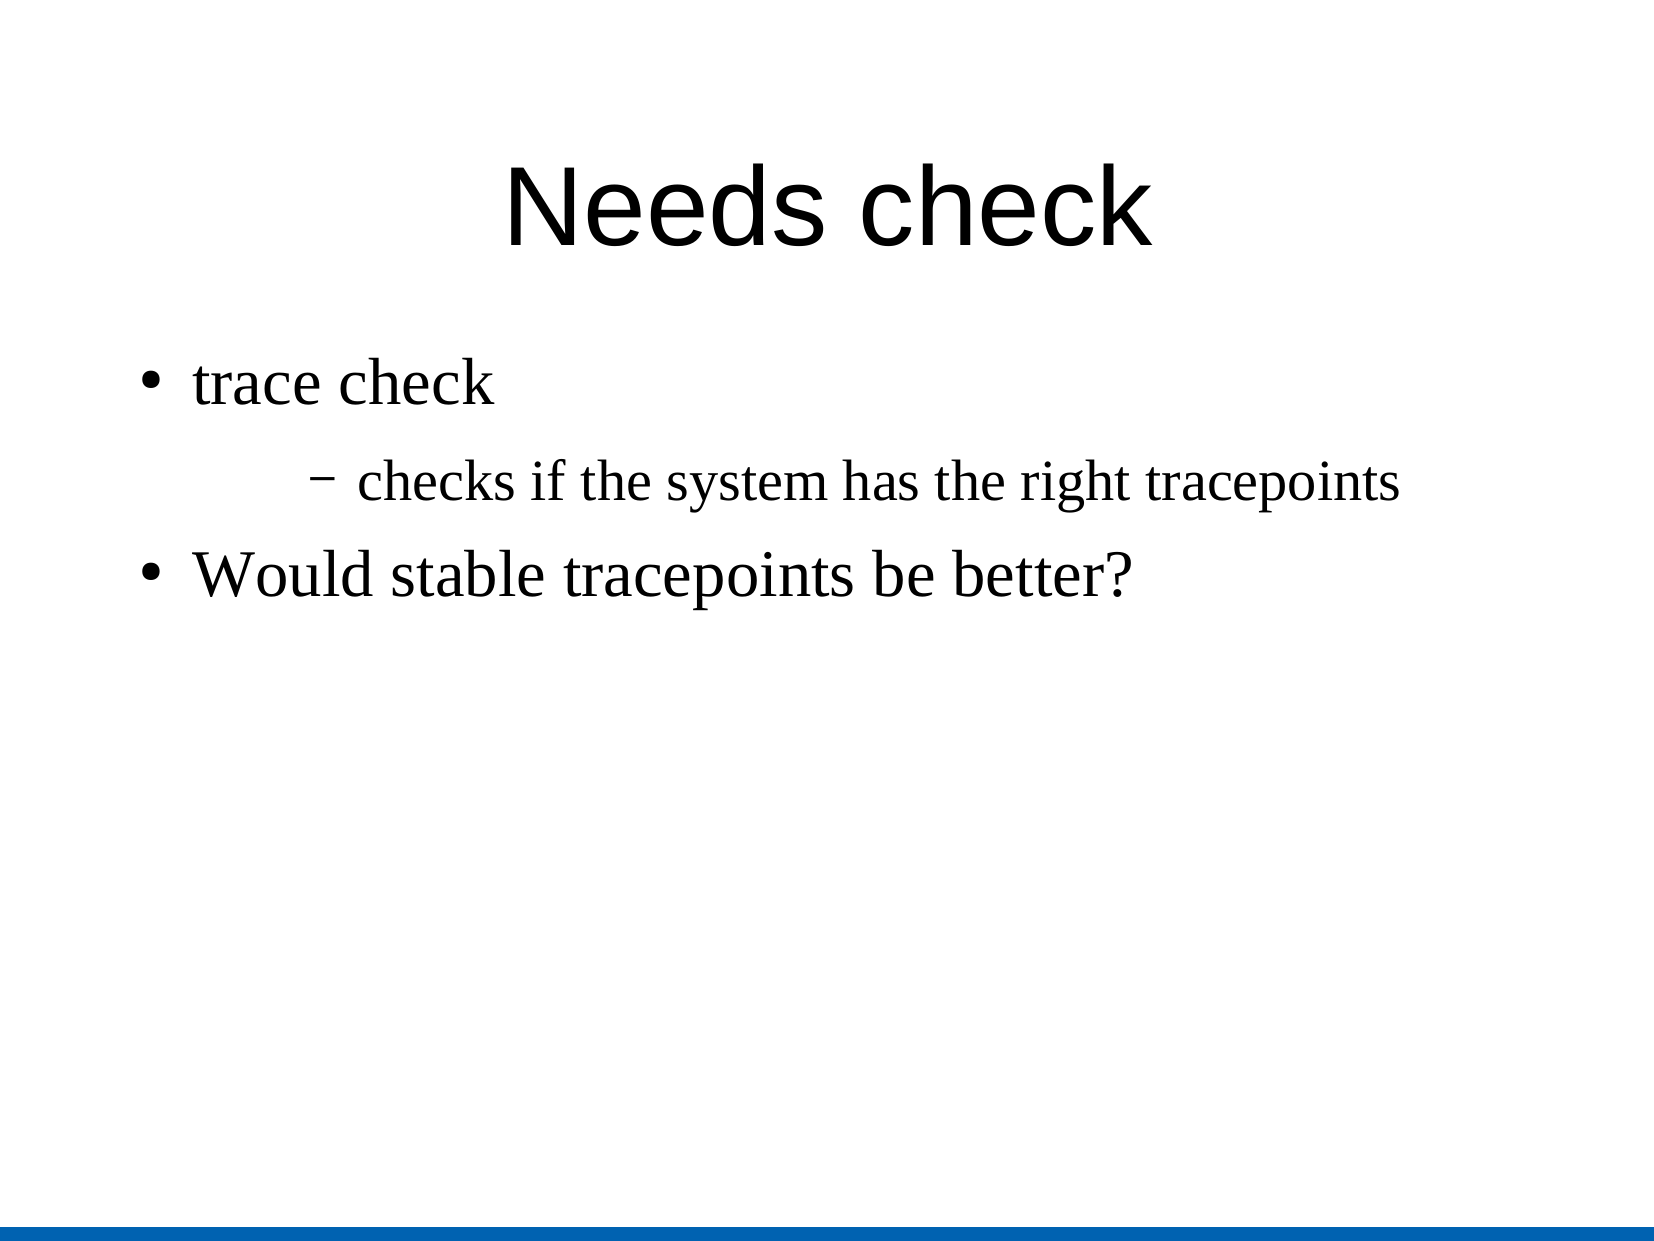

# Needs check
trace check
checks if the system has the right tracepoints
Would stable tracepoints be better?